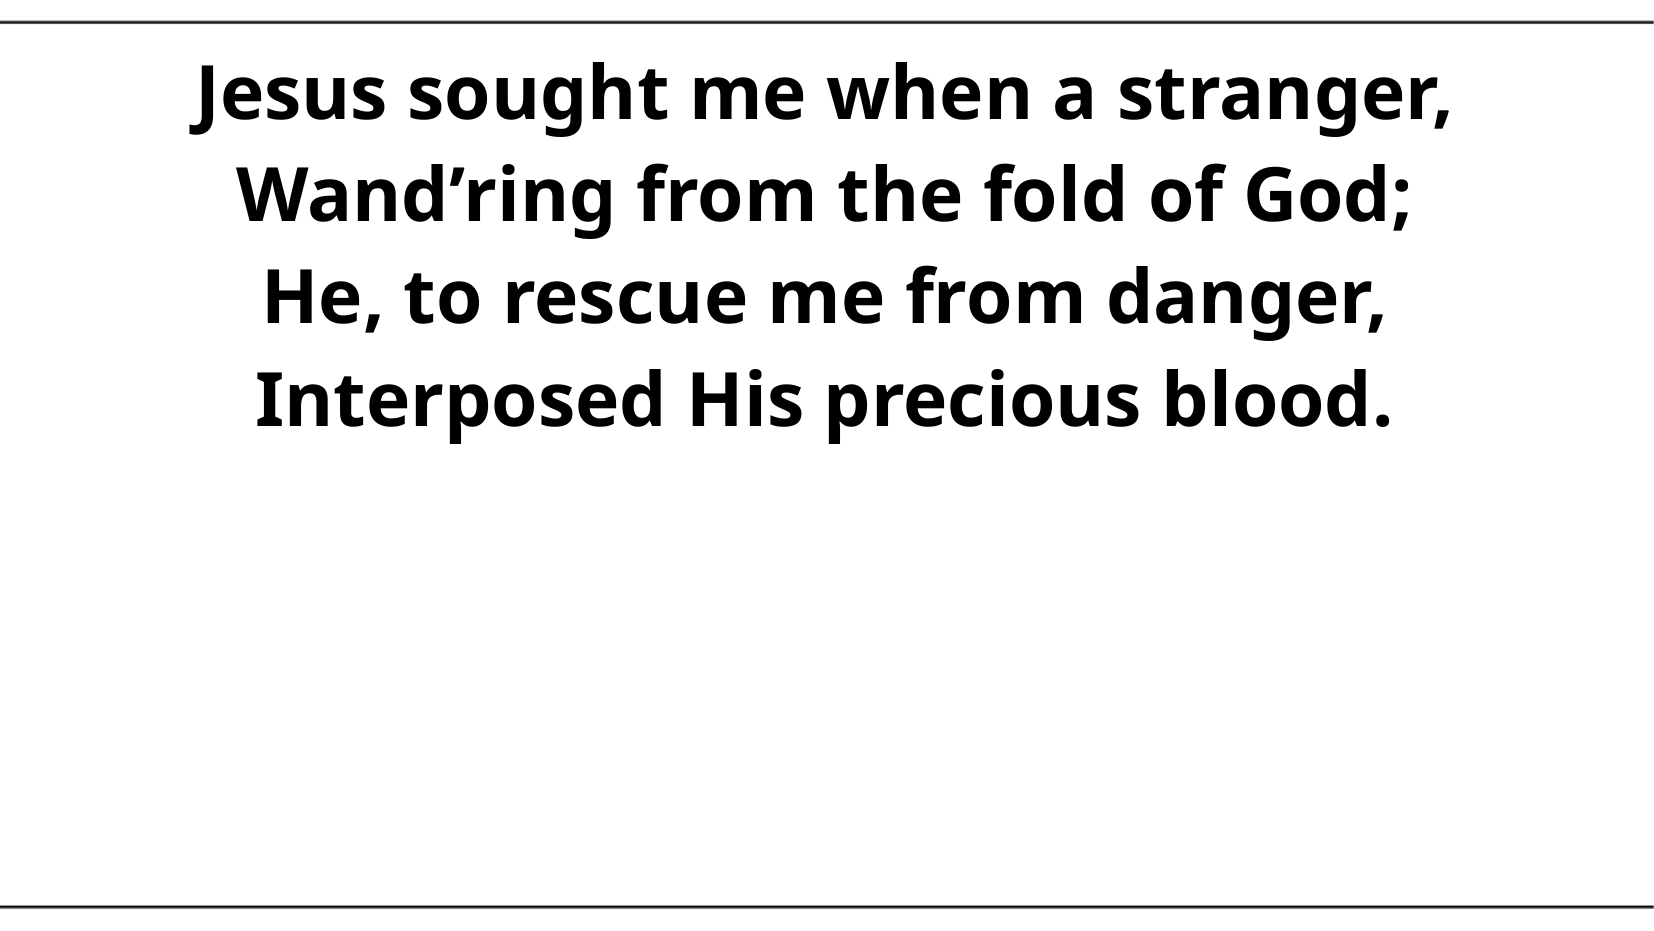

Jesus sought me when a stranger,
Wand’ring from the fold of God;
He, to rescue me from danger,
Interposed His precious blood.